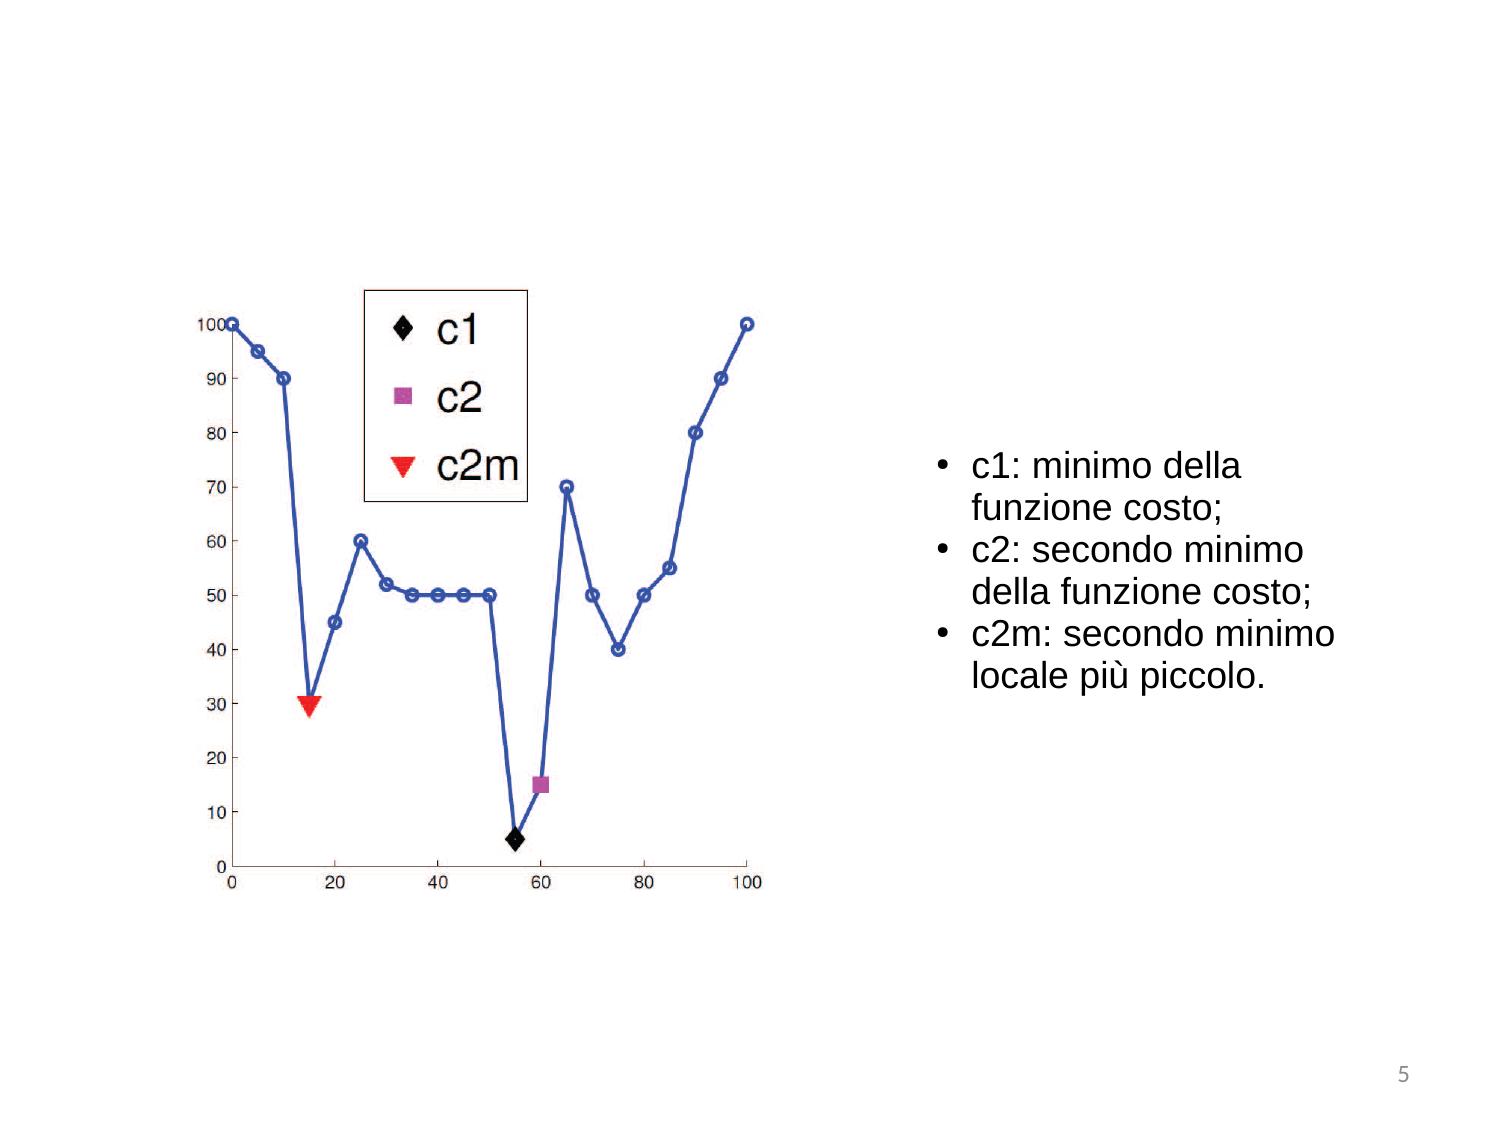

c1: minimo della funzione costo;
c2: secondo minimo della funzione costo;
c2m: secondo minimo locale più piccolo.
5